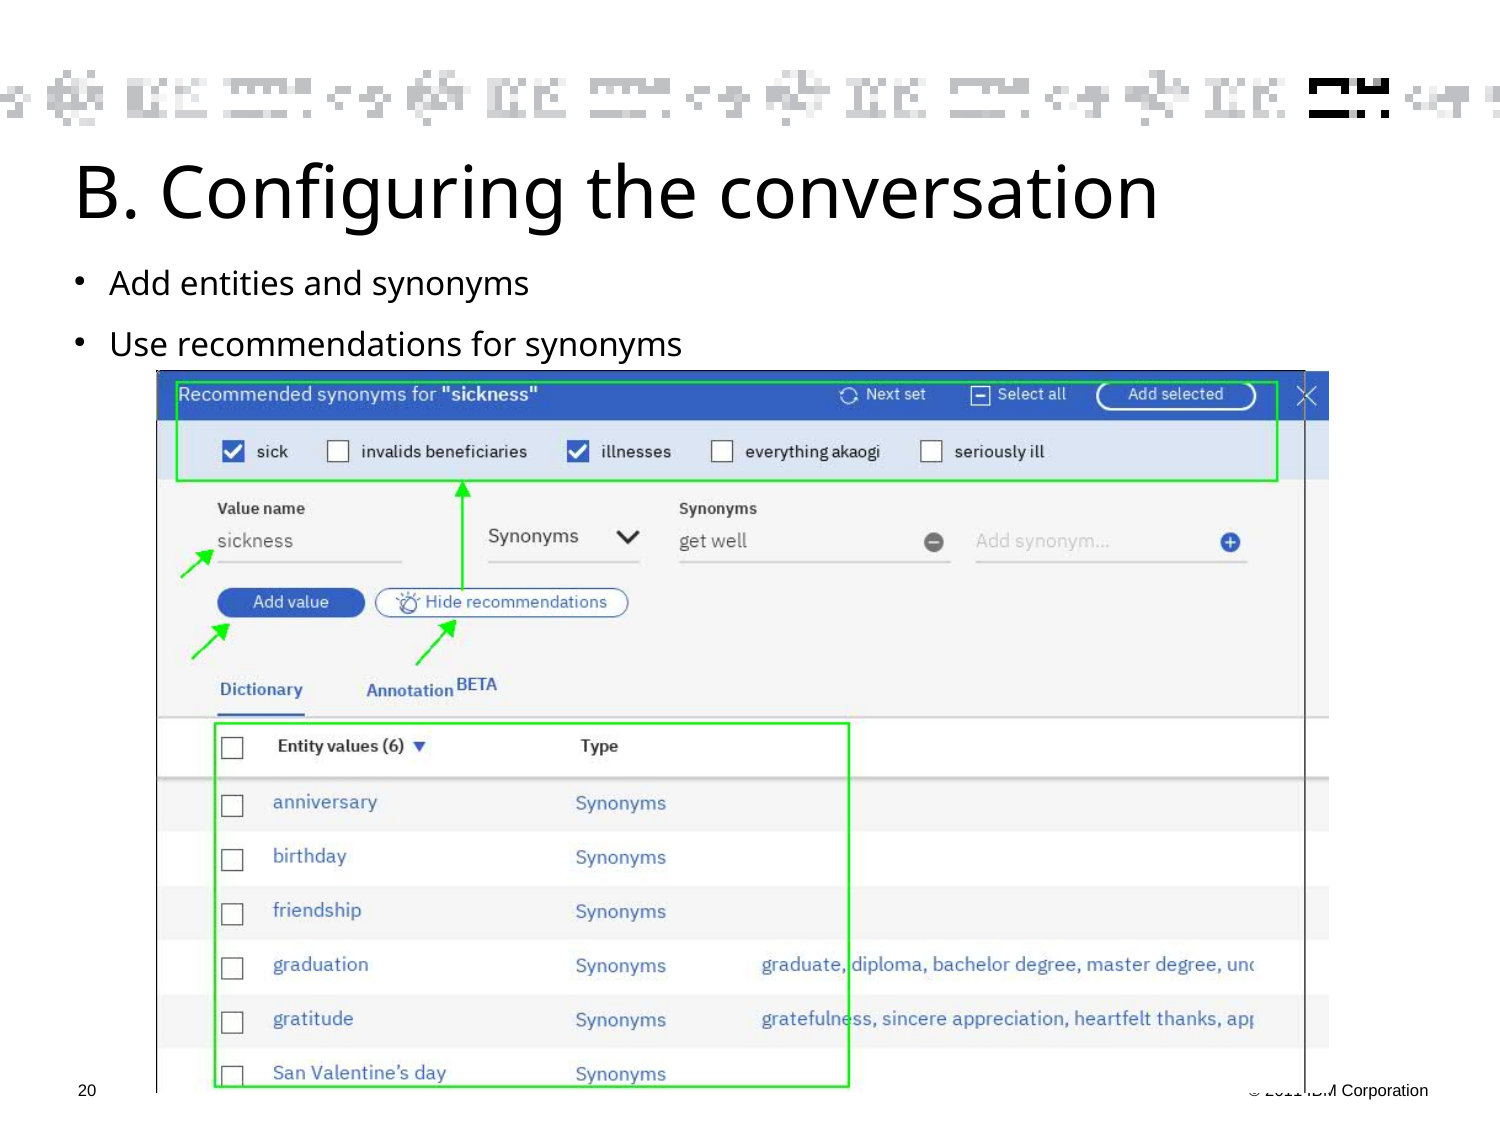

# B. Configuring the conversation
Add entities and synonyms
Use recommendations for synonyms
20